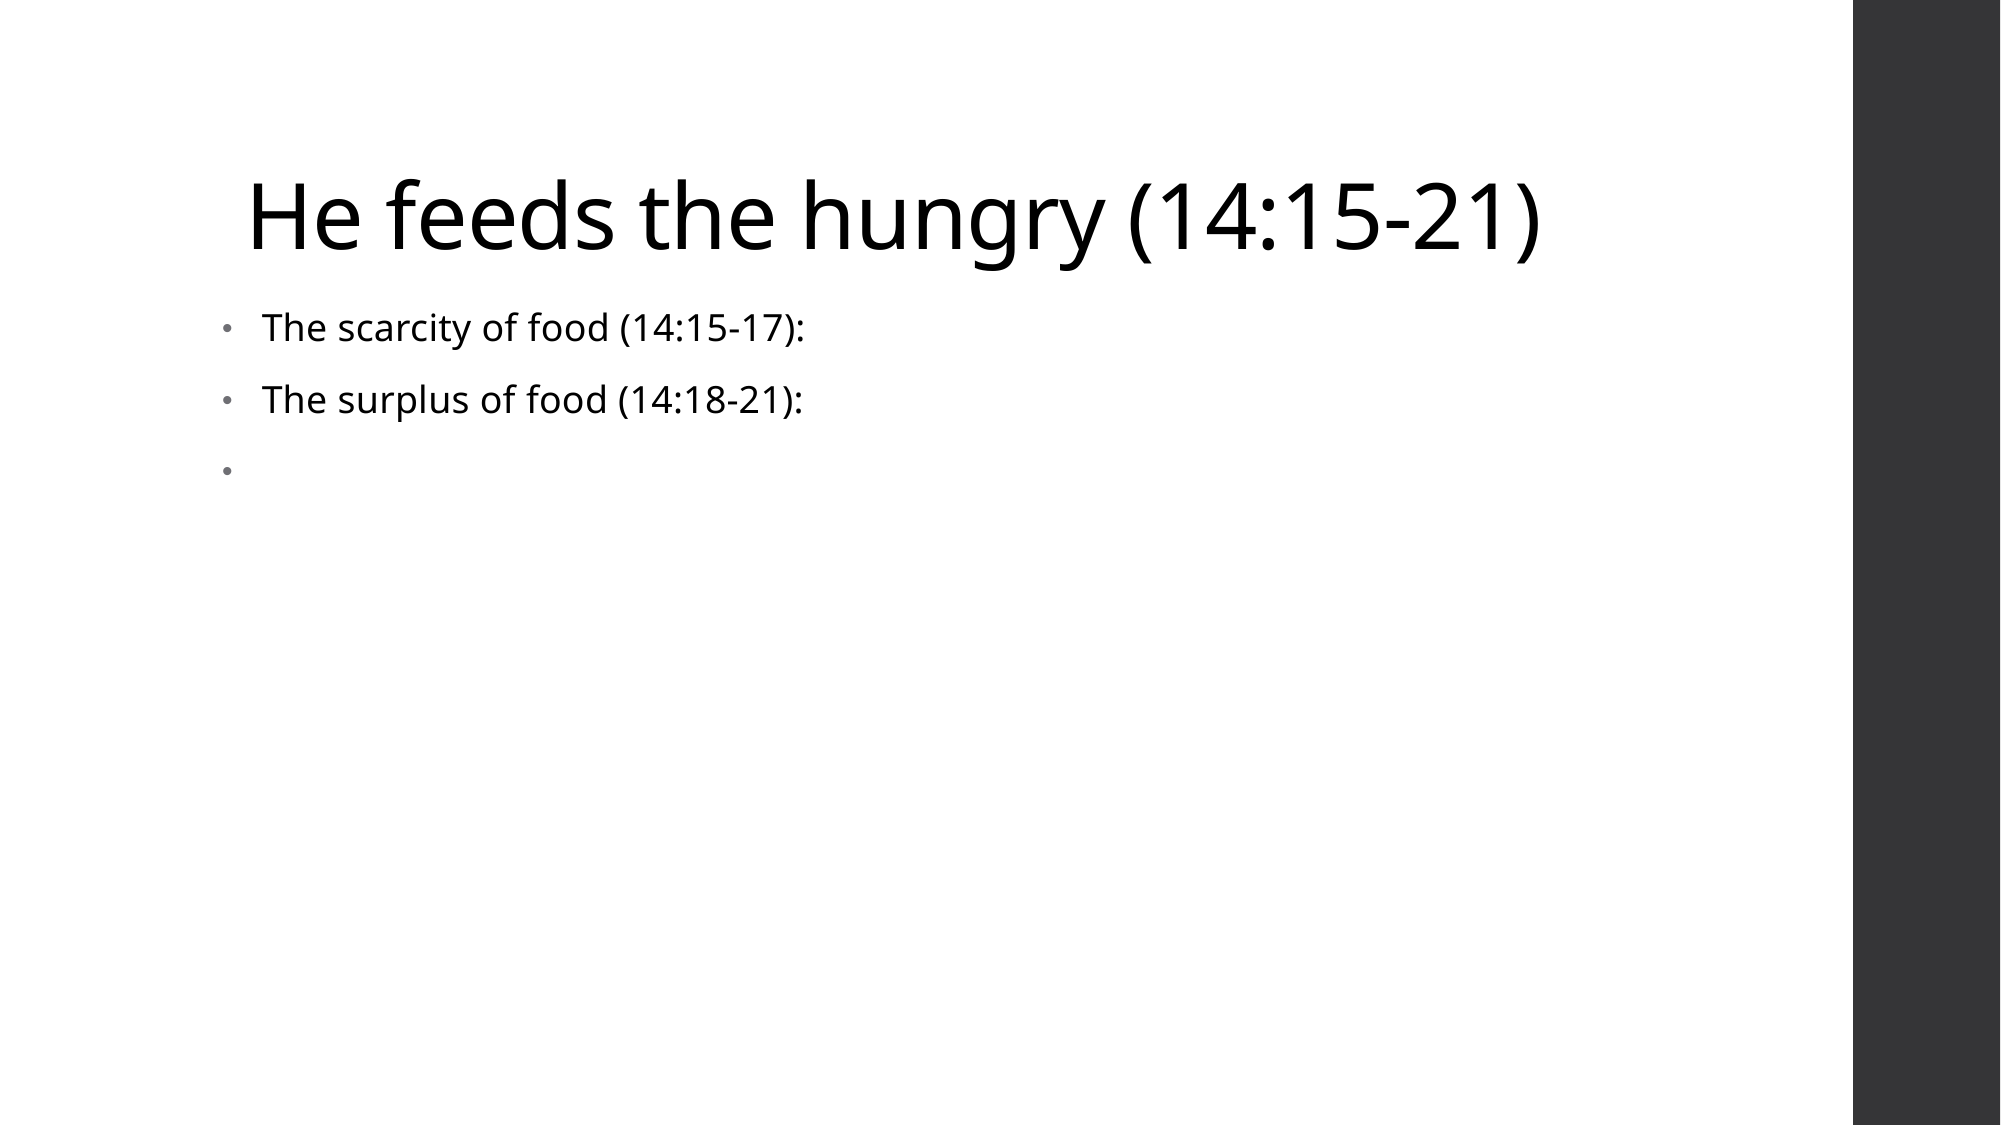

# He feeds the hungry (14:15-21)
 The scarcity of food (14:15-17):
 The surplus of food (14:18-21):